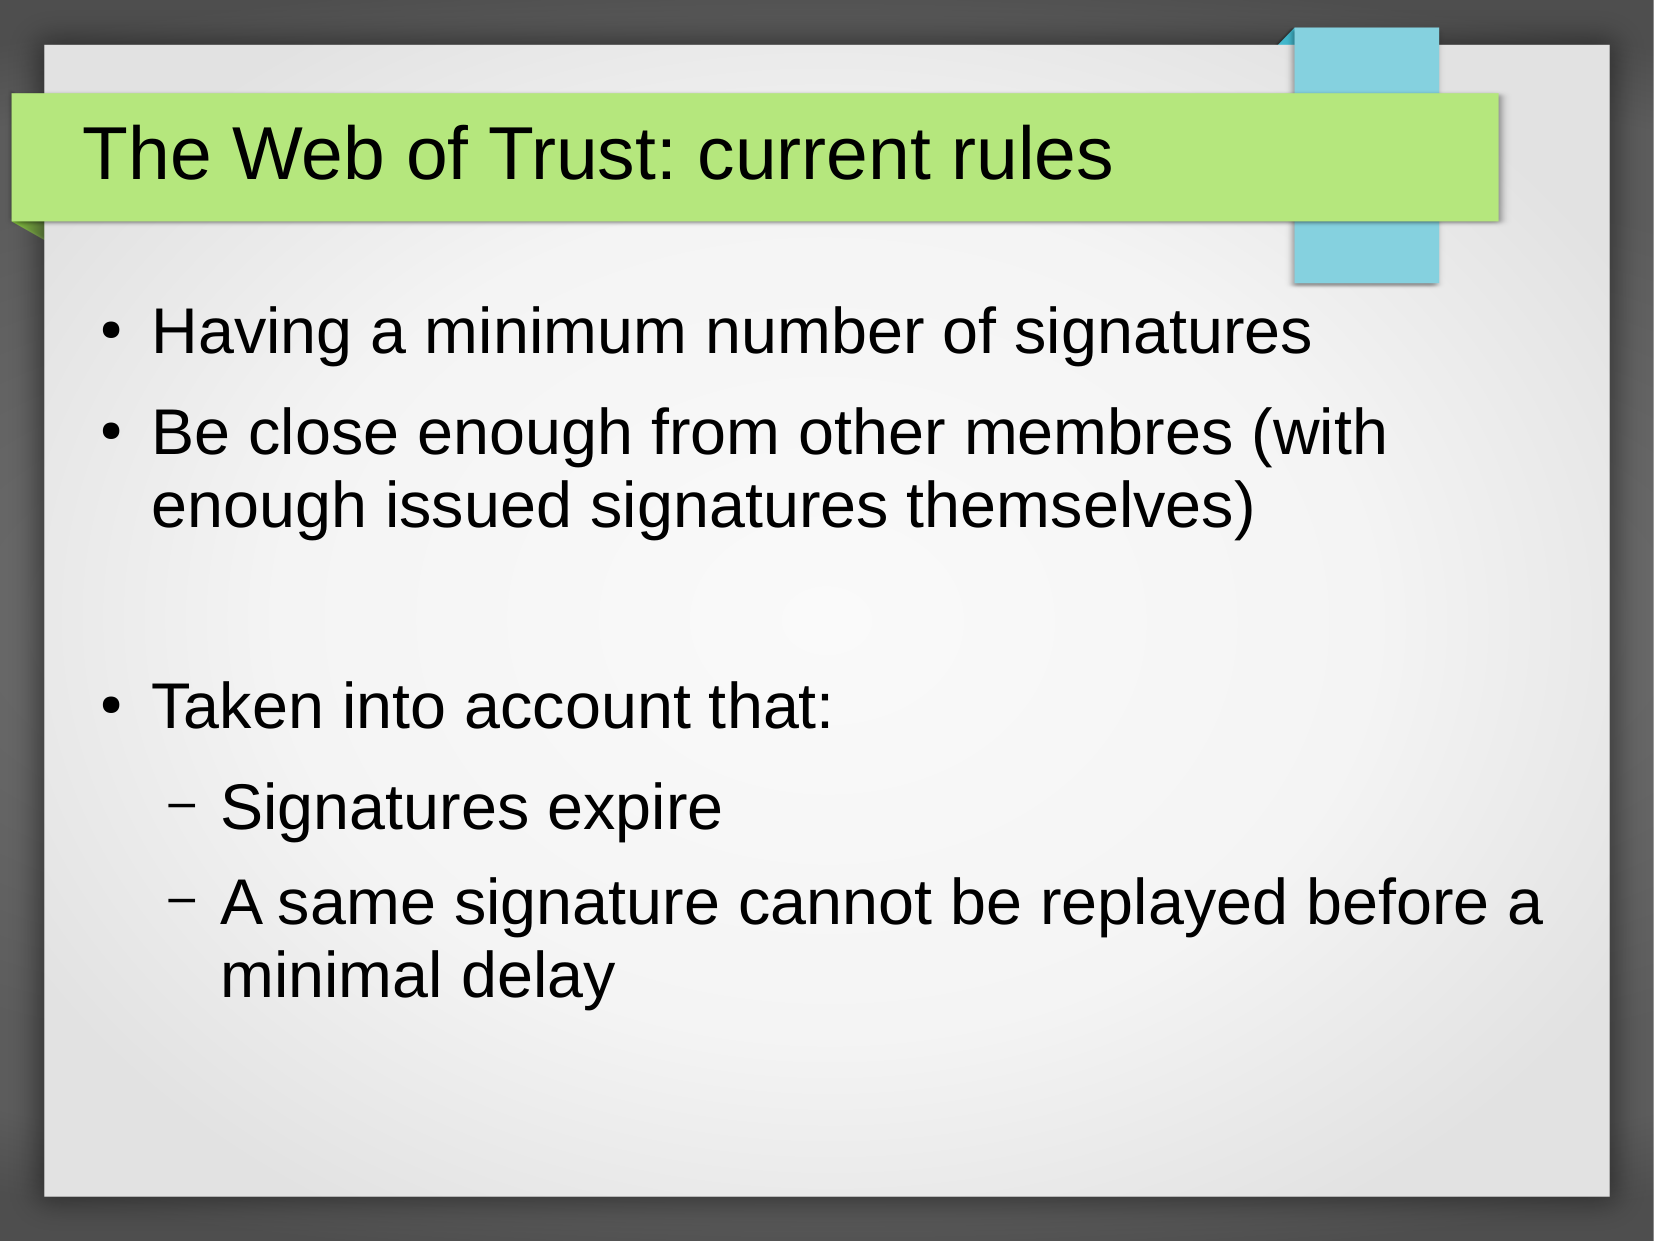

# The Web of Trust: current rules
Having a minimum number of signatures
Be close enough from other membres (with enough issued signatures themselves)
Taken into account that:
Signatures expire
A same signature cannot be replayed before a minimal delay